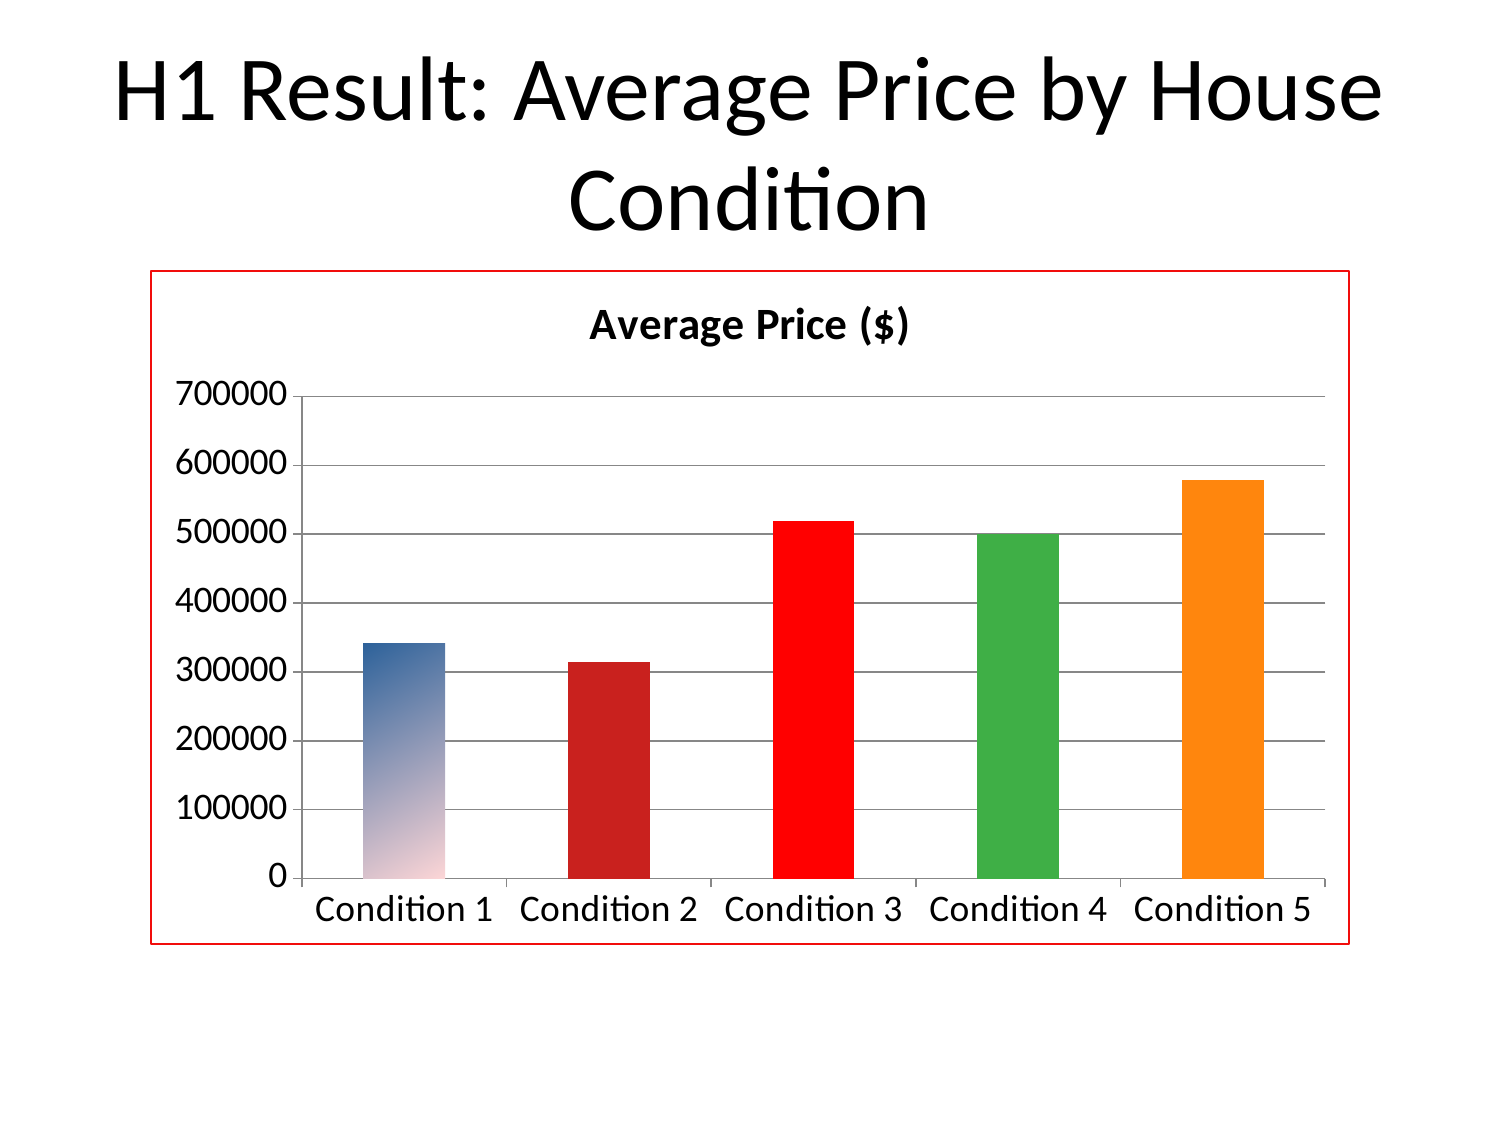

# H1 Result: Average Price by House Condition
### Chart: Average Price ($)
| Category | Average Price ($) |
|---|---|
| Condition 1 | 341067.0 |
| Condition 2 | 314973.0 |
| Condition 3 | 519703.0 |
| Condition 4 | 500994.0 |
| Condition 5 | 578429.0 |